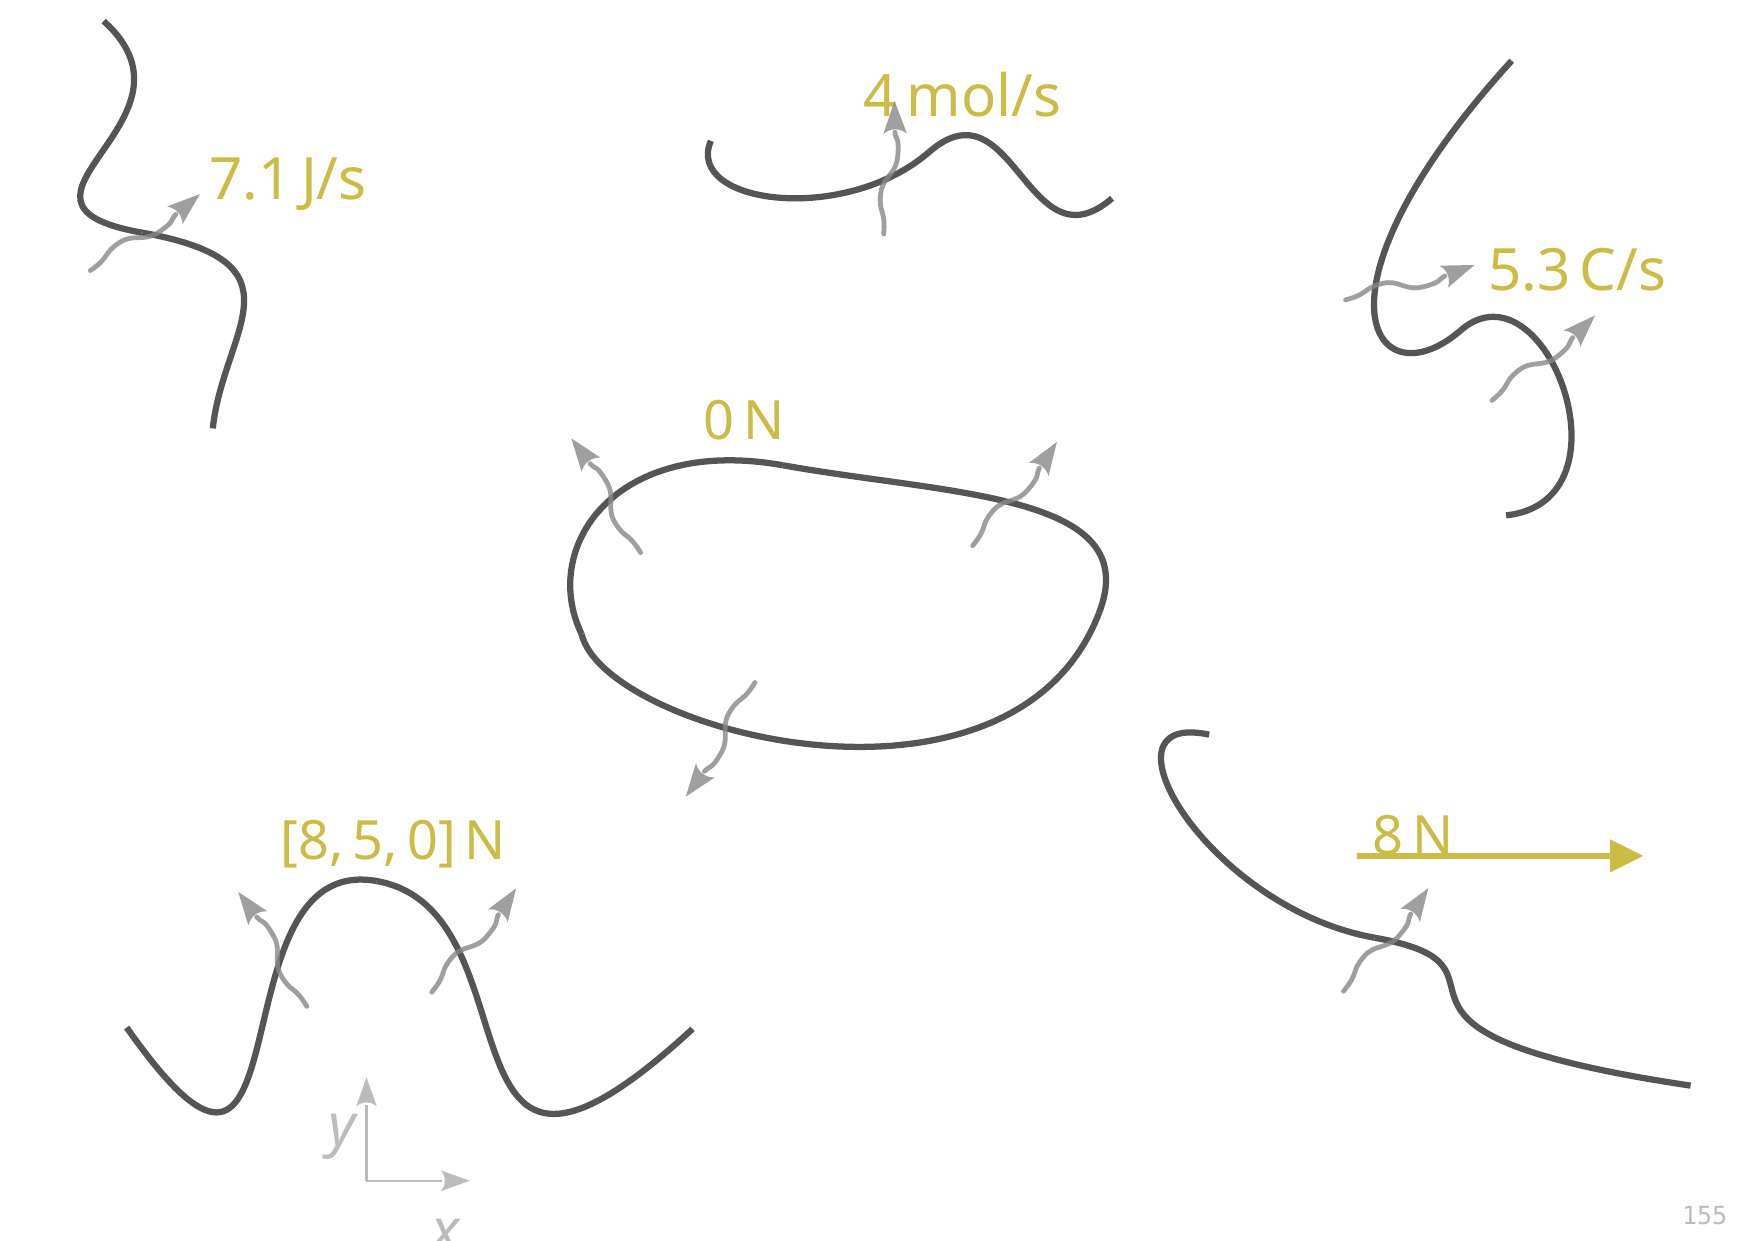

4 mol/s
7.1 J/s
5.3 C/s
0 N
8 N
[8, 5, 0] N
y
x
8 N